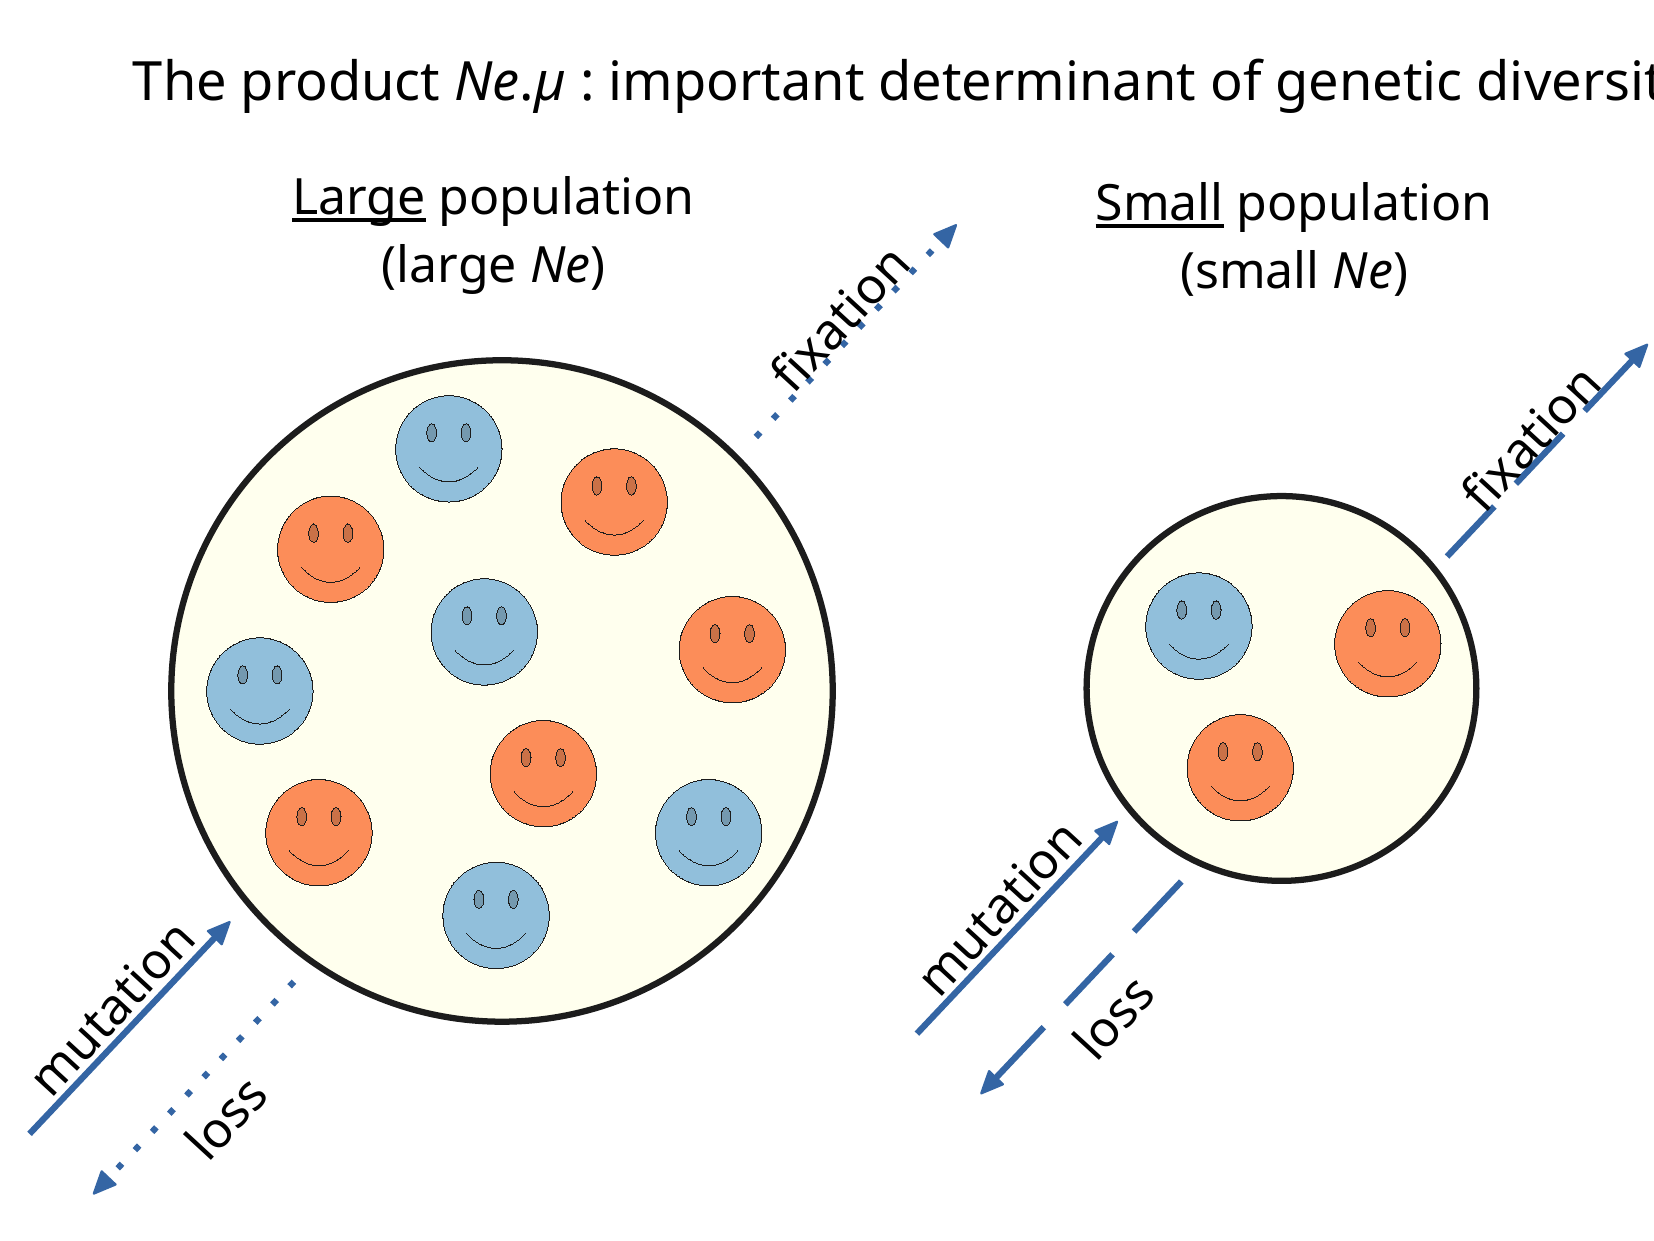

The product Ne.µ : important determinant of genetic diversity
Large population
(large Ne)
Small population
(small Ne)
fixation
fixation
mutation
mutation
loss
loss